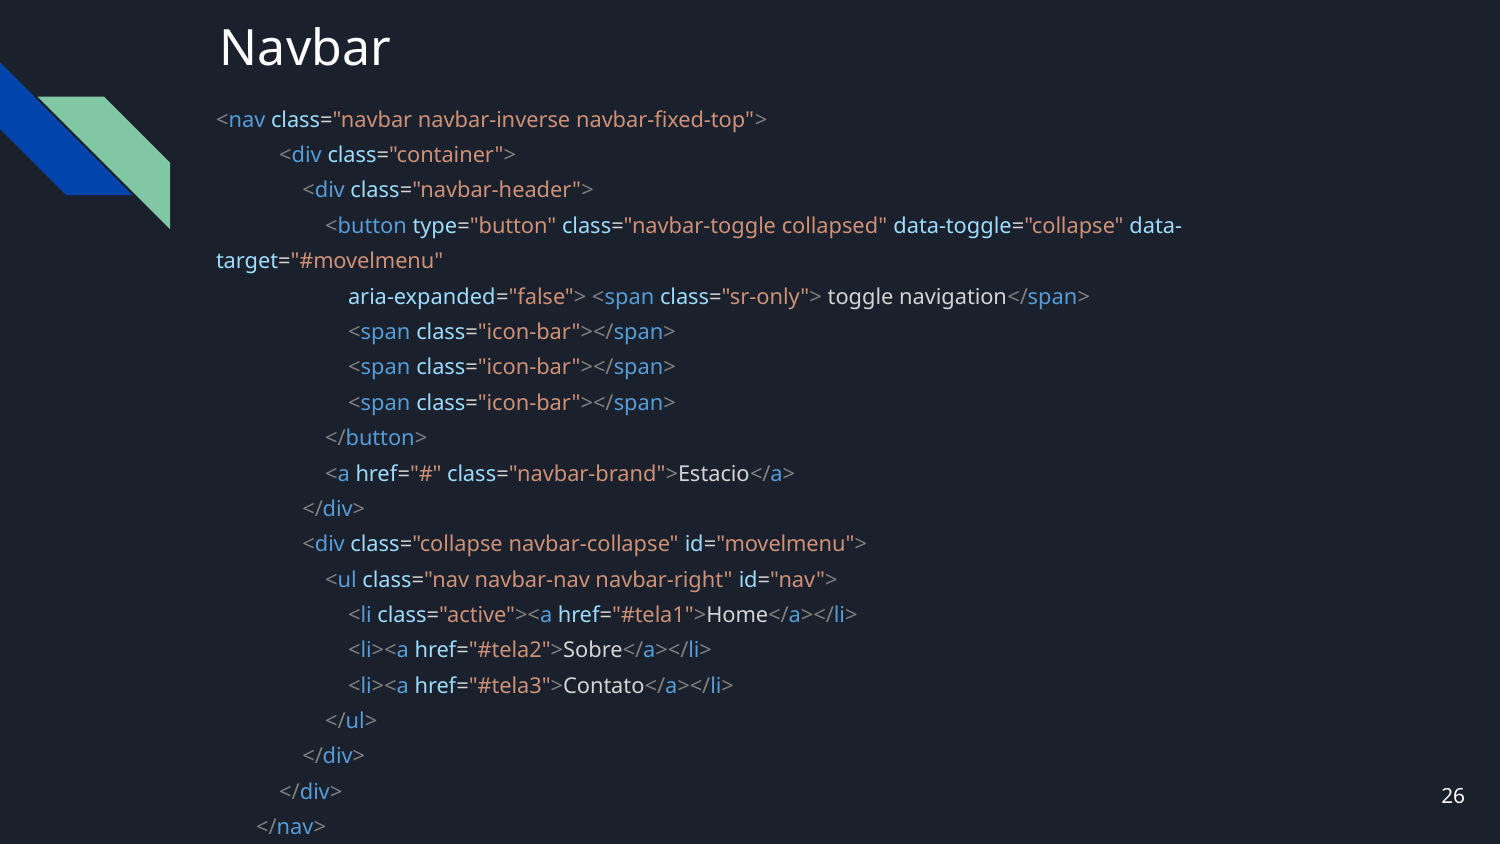

# Navbar
<nav class="navbar navbar-inverse navbar-fixed-top">
 <div class="container">
 <div class="navbar-header">
 <button type="button" class="navbar-toggle collapsed" data-toggle="collapse" data-target="#movelmenu"
 aria-expanded="false"> <span class="sr-only"> toggle navigation</span>
 <span class="icon-bar"></span>
 <span class="icon-bar"></span>
 <span class="icon-bar"></span>
 </button>
 <a href="#" class="navbar-brand">Estacio</a>
 </div>
 <div class="collapse navbar-collapse" id="movelmenu">
 <ul class="nav navbar-nav navbar-right" id="nav">
 <li class="active"><a href="#tela1">Home</a></li>
 <li><a href="#tela2">Sobre</a></li>
 <li><a href="#tela3">Contato</a></li>
 </ul>
 </div>
 </div>
 </nav>